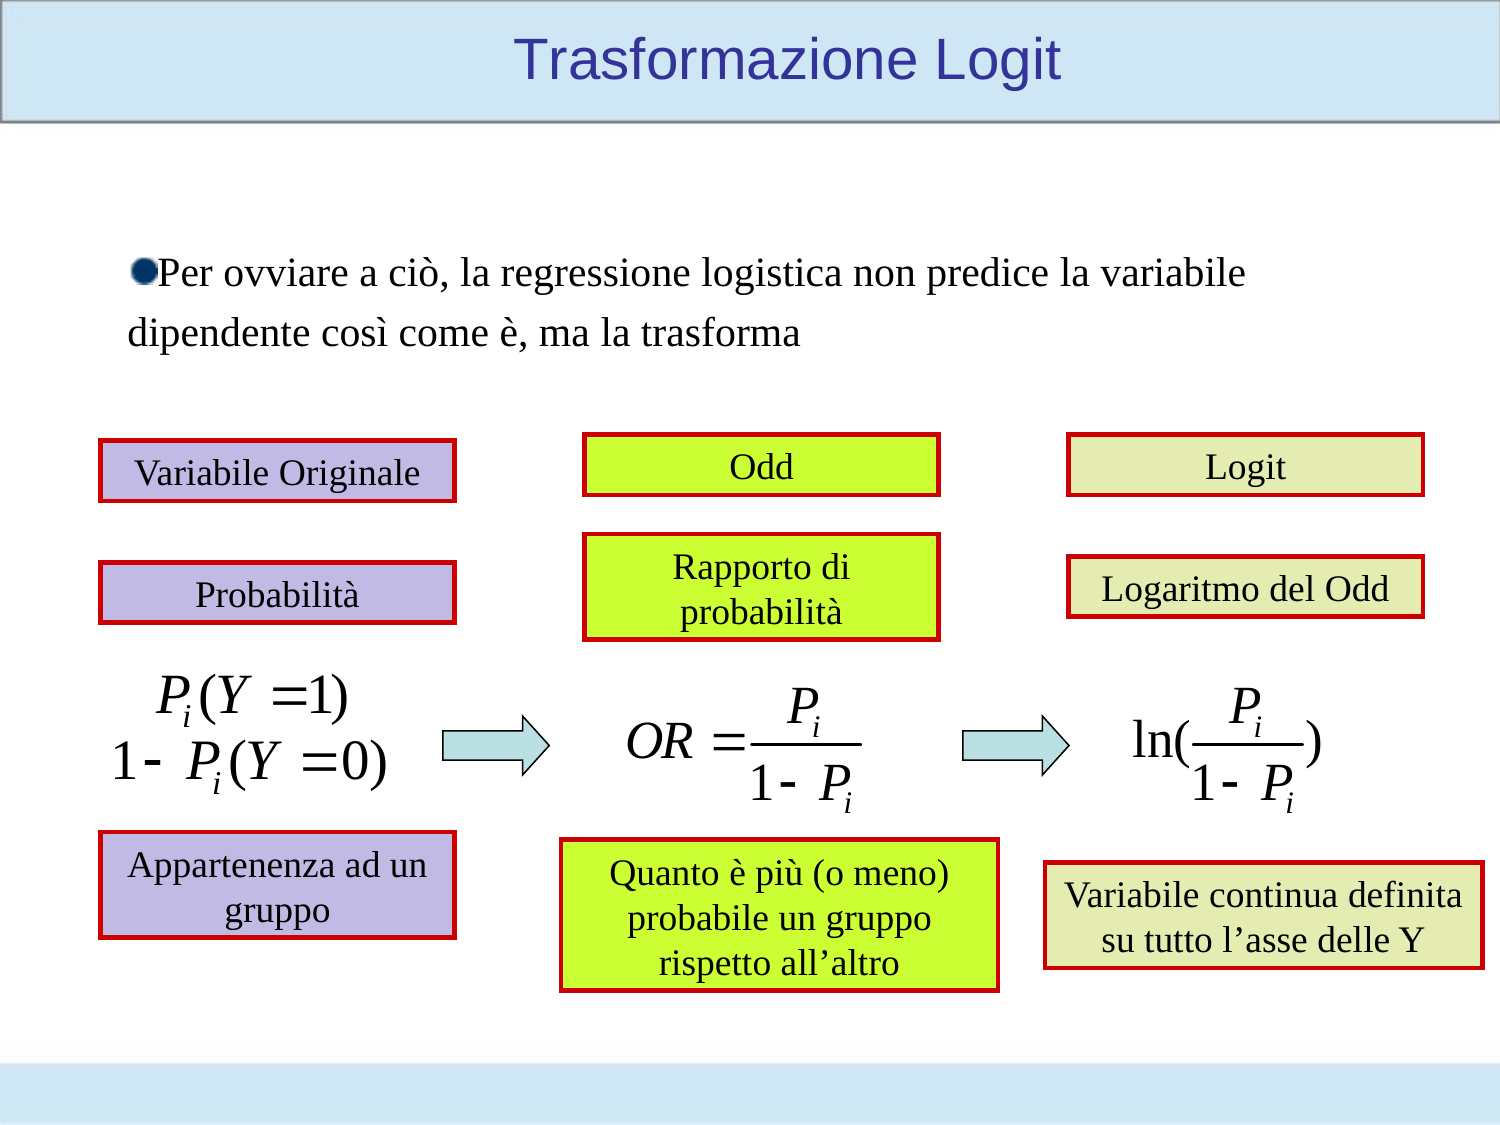

# Trasformazione Logit
Per ovviare a ciò, la regressione logistica non predice la variabile dipendente così come è, ma la trasforma
Odd
Logit
Variabile Originale
Rapporto di probabilità
Logaritmo del Odd
Probabilità
Appartenenza ad un gruppo
Quanto è più (o meno) probabile un gruppo rispetto all’altro
Variabile continua definita su tutto l’asse delle Y